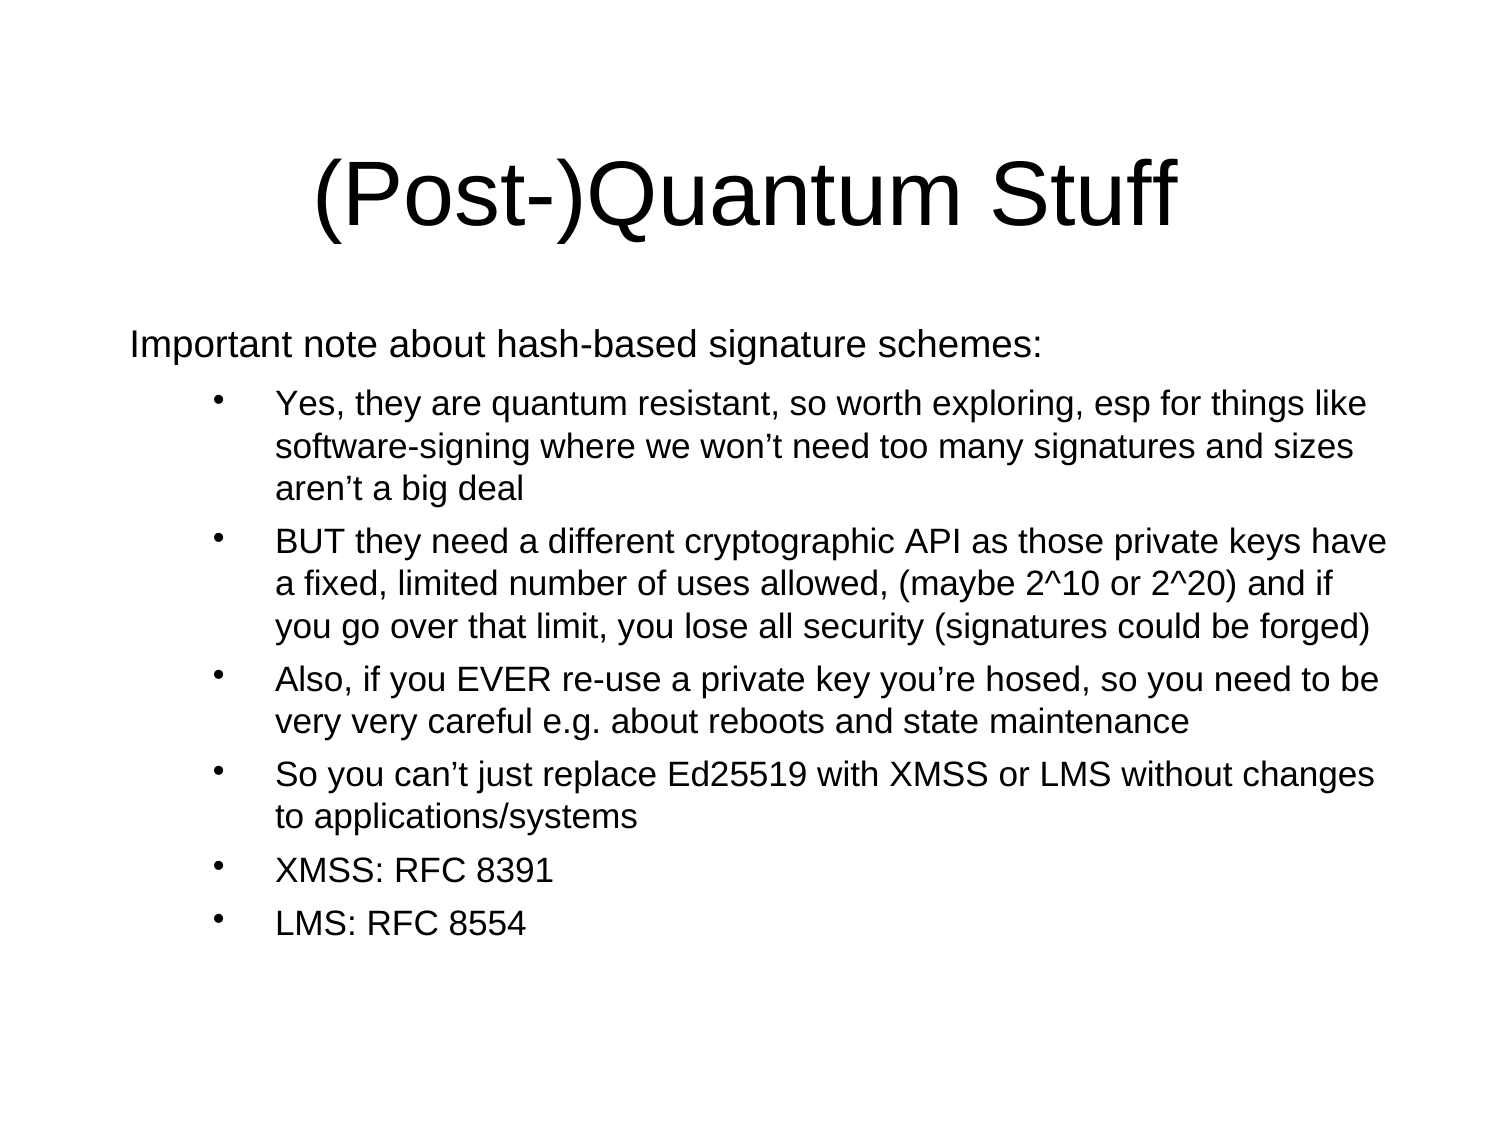

# (Post-)Quantum Stuff
Important note about hash-based signature schemes:
Yes, they are quantum resistant, so worth exploring, esp for things like software-signing where we won’t need too many signatures and sizes aren’t a big deal
BUT they need a different cryptographic API as those private keys have a fixed, limited number of uses allowed, (maybe 2^10 or 2^20) and if you go over that limit, you lose all security (signatures could be forged)
Also, if you EVER re-use a private key you’re hosed, so you need to be very very careful e.g. about reboots and state maintenance
So you can’t just replace Ed25519 with XMSS or LMS without changes to applications/systems
XMSS: RFC 8391
LMS: RFC 8554